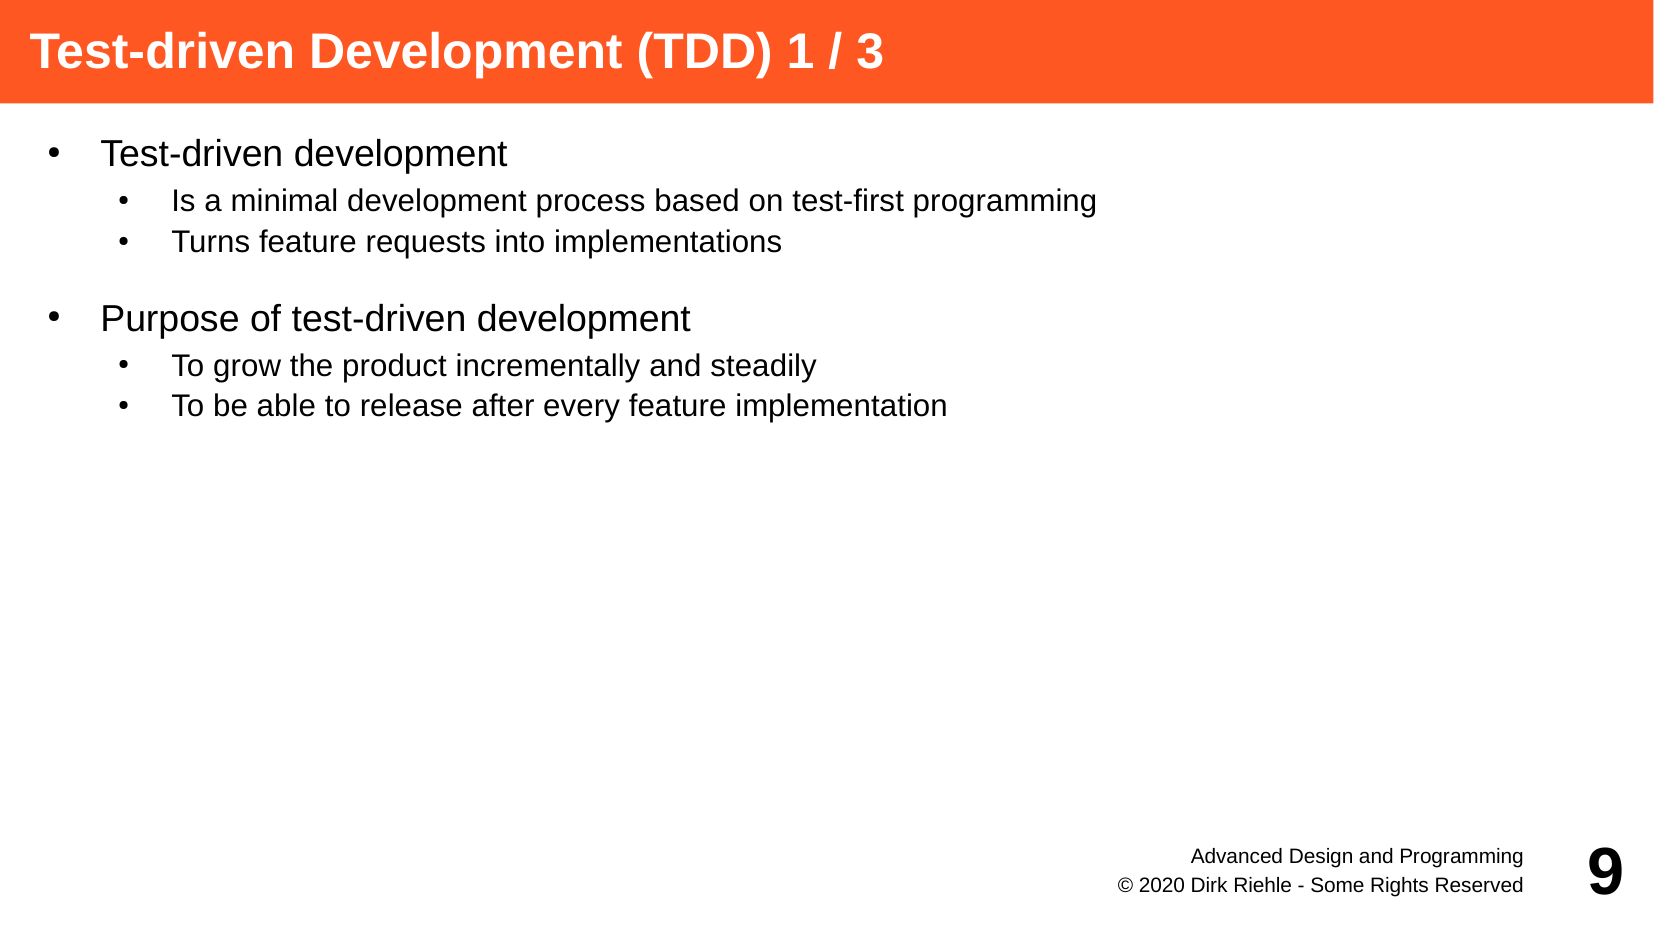

# Test-driven Development (TDD) 1 / 3
Test-driven development
Is a minimal development process based on test-first programming
Turns feature requests into implementations
Purpose of test-driven development
To grow the product incrementally and steadily
To be able to release after every feature implementation
Advanced Design and Programming
9
© 2020 Dirk Riehle - Some Rights Reserved